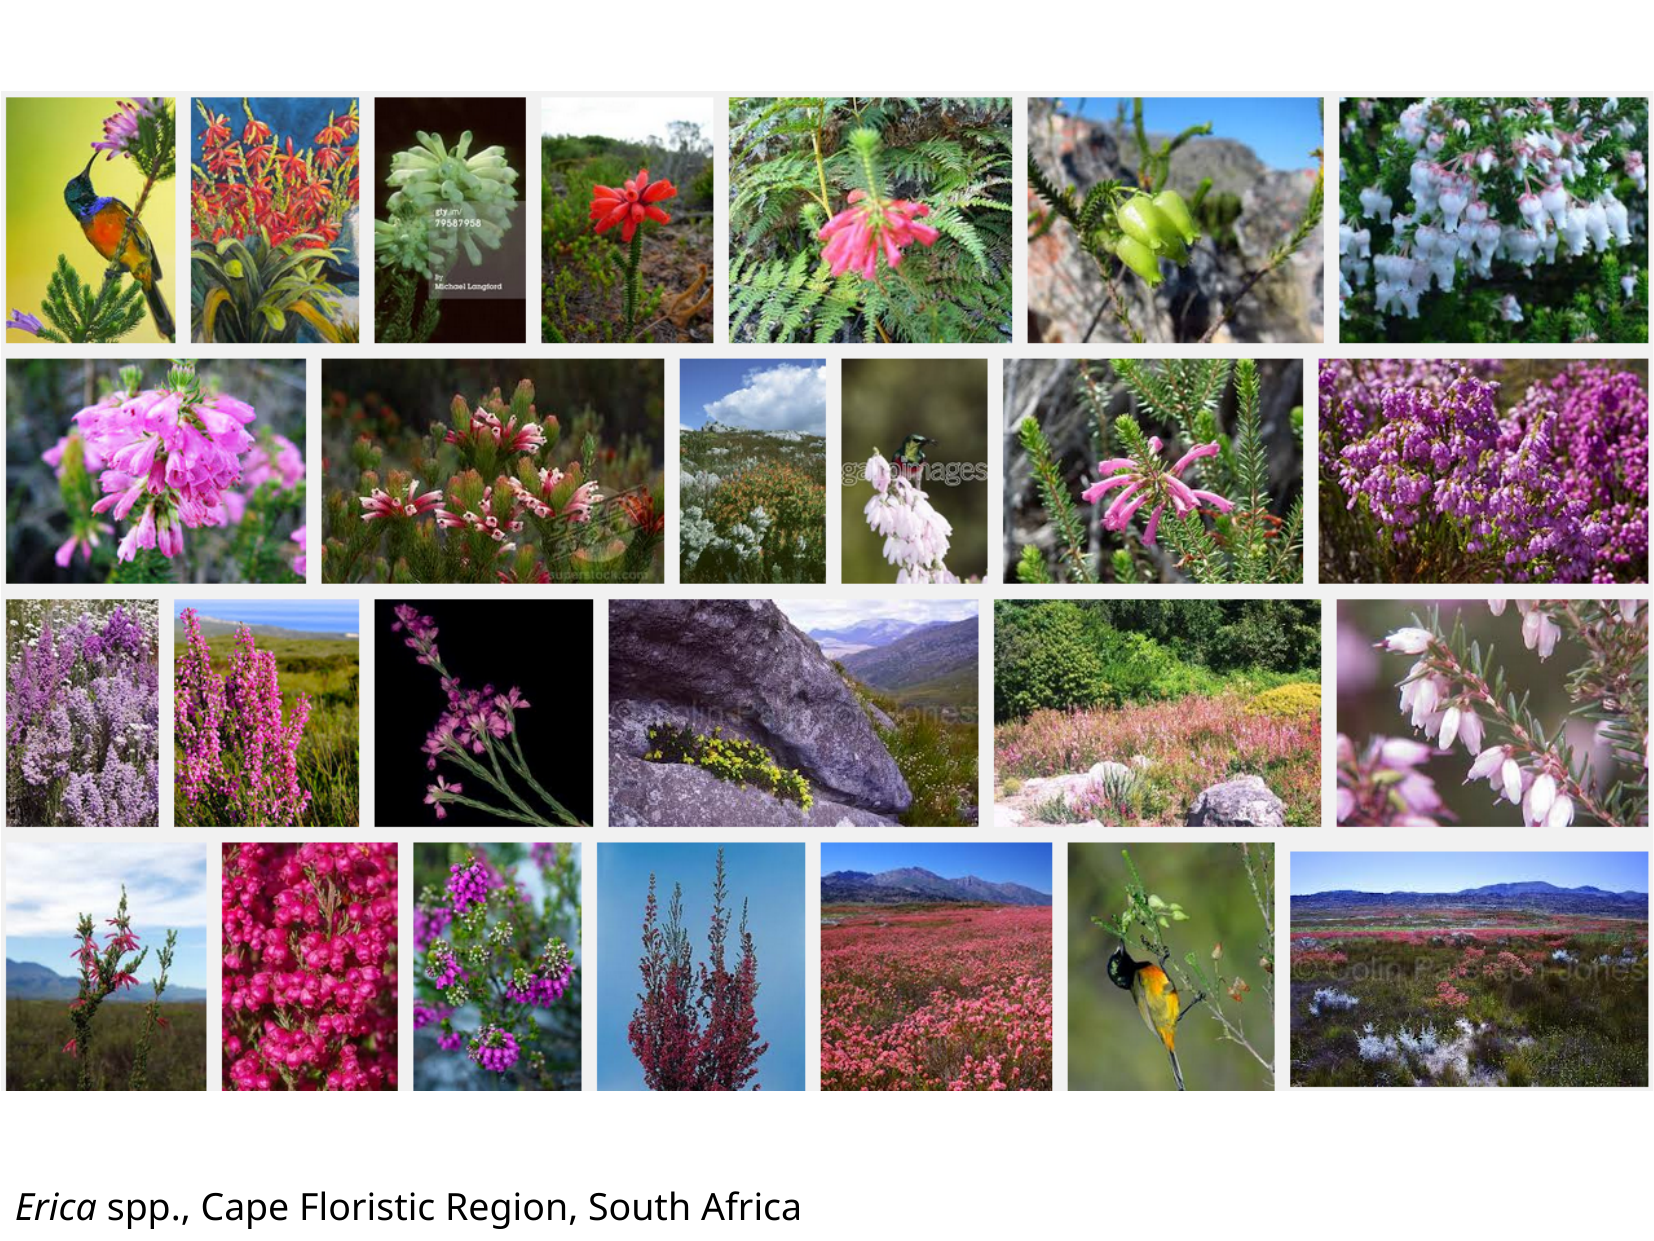

Erica spp., Cape Floristic Region, South Africa